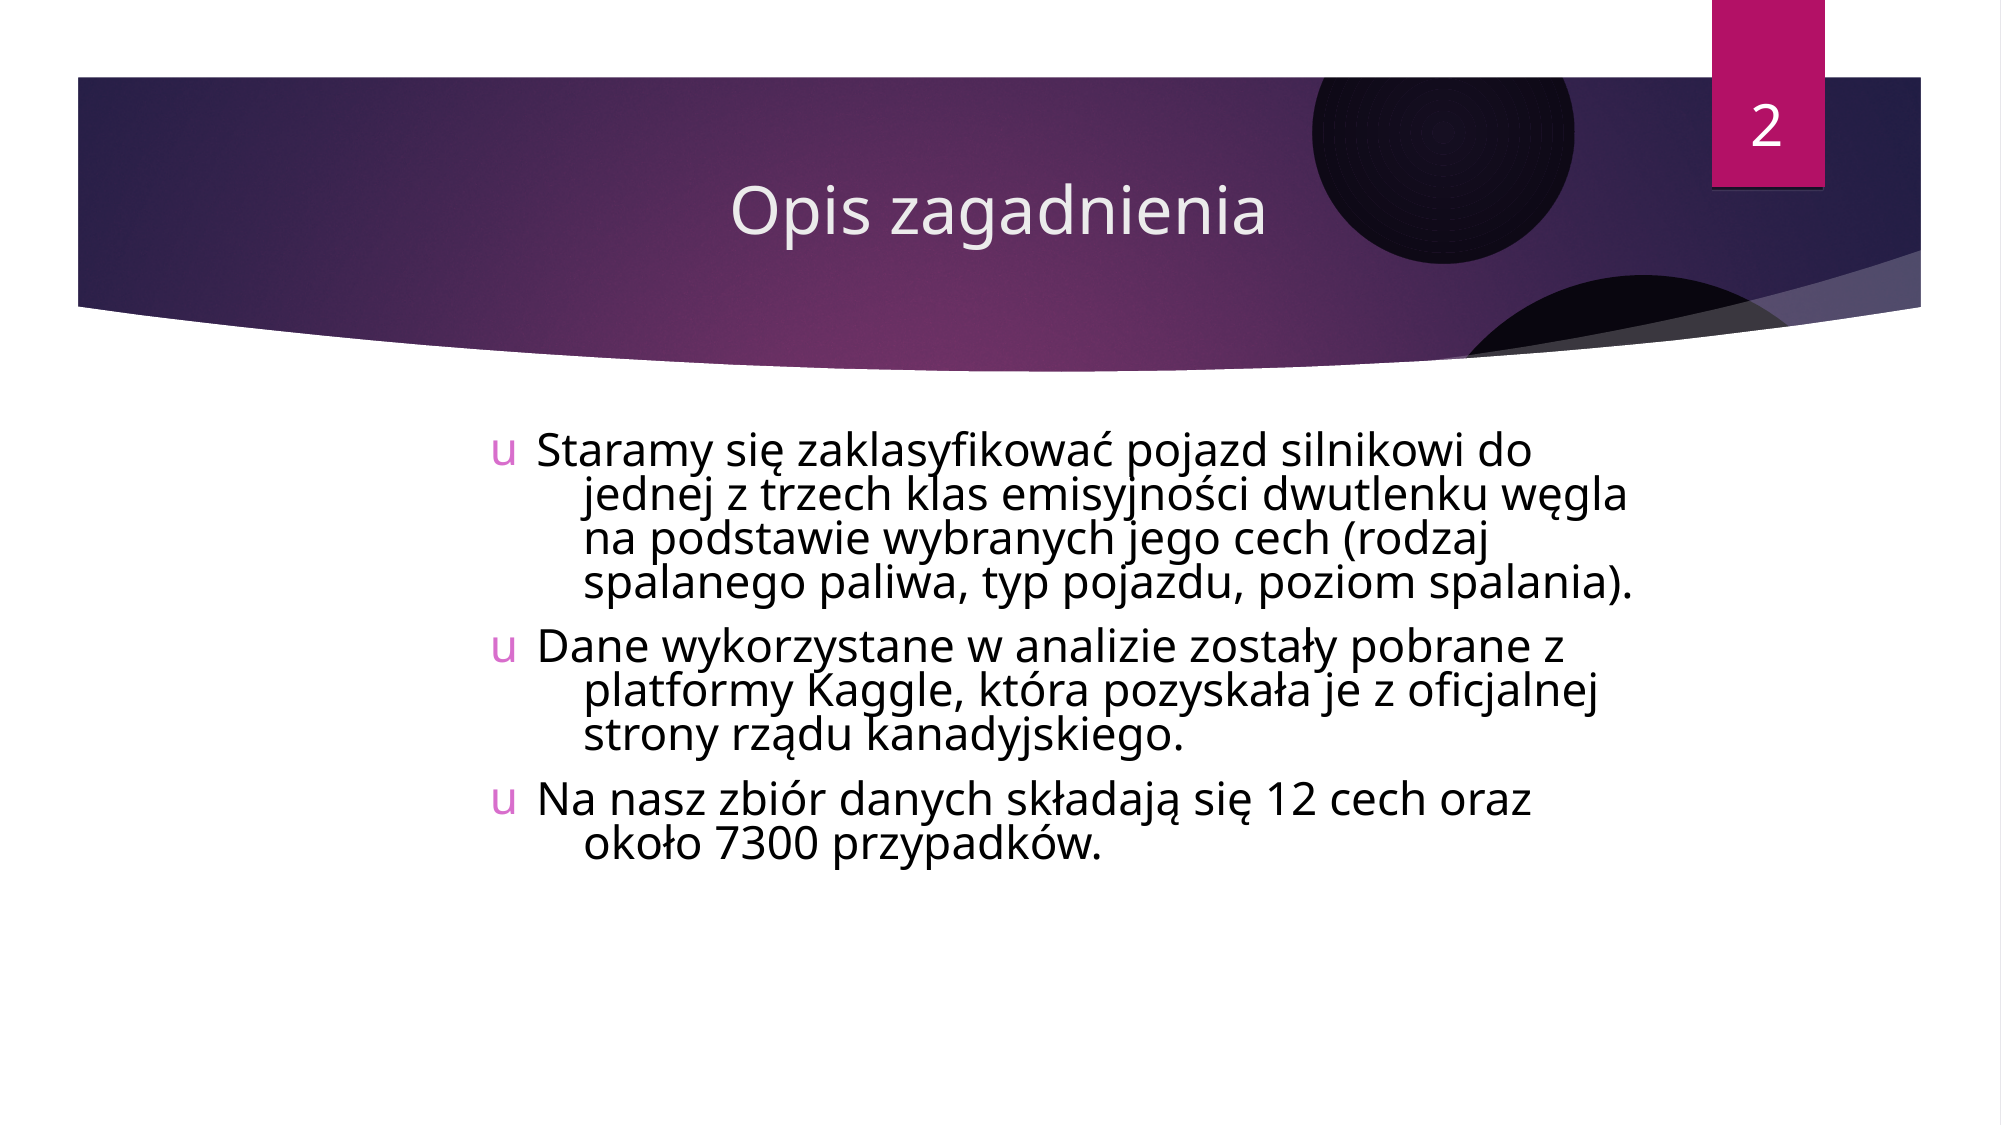

# Opis zagadnienia
Staramy się zaklasyfikować pojazd silnikowi do jednej z trzech klas emisyjności dwutlenku węgla na podstawie wybranych jego cech (rodzaj spalanego paliwa, typ pojazdu, poziom spalania).
Dane wykorzystane w analizie zostały pobrane z platformy Kaggle, która pozyskała je z oficjalnej strony rządu kanadyjskiego.
Na nasz zbiór danych składają się 12 cech oraz około 7300 przypadków.